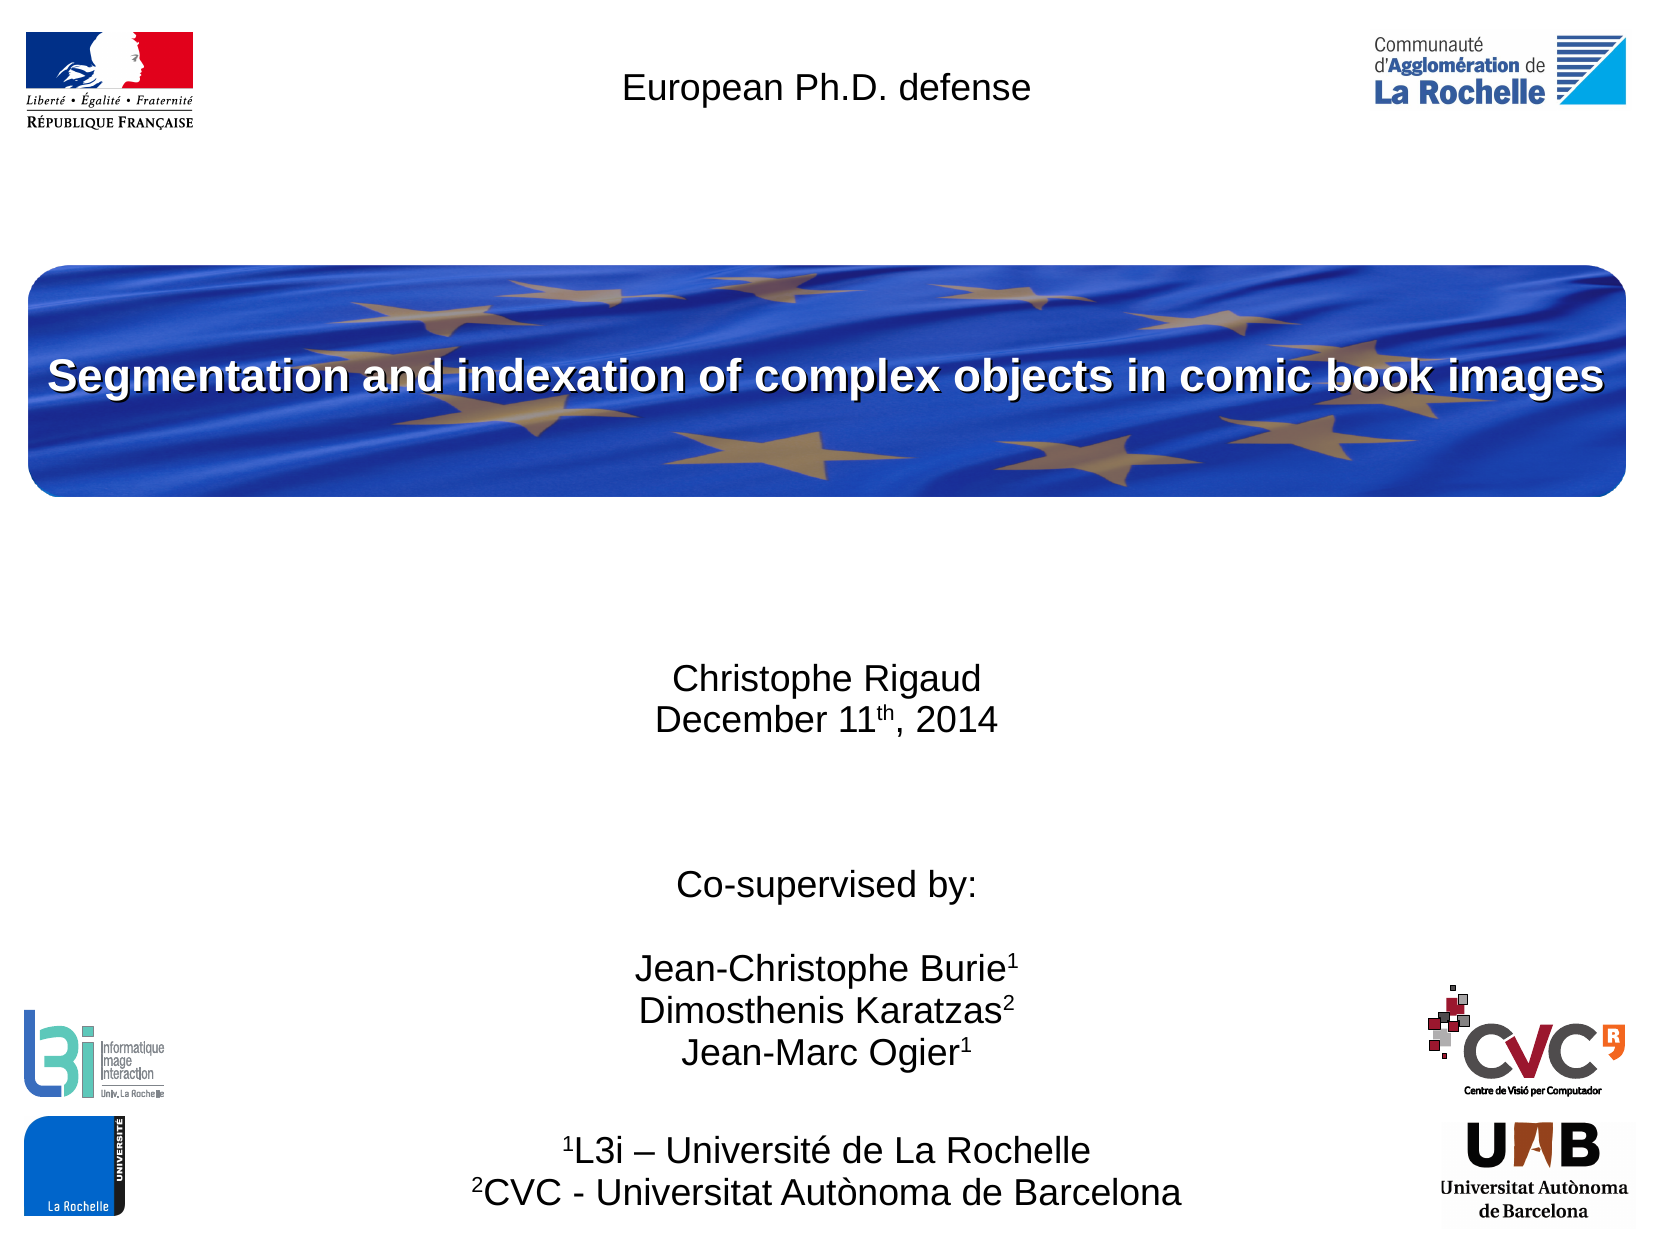

Segmentation and indexation of complex objects in comic book images
European Ph.D. defense
Segmentation and indexation of complex objects in comic book images
Christophe Rigaud
December 11th, 2014
Co-supervised by:
Jean-Christophe Burie1
Dimosthenis Karatzas2
Jean-Marc Ogier1
1L3i – Université de La Rochelle
2CVC - Universitat Autònoma de Barcelona